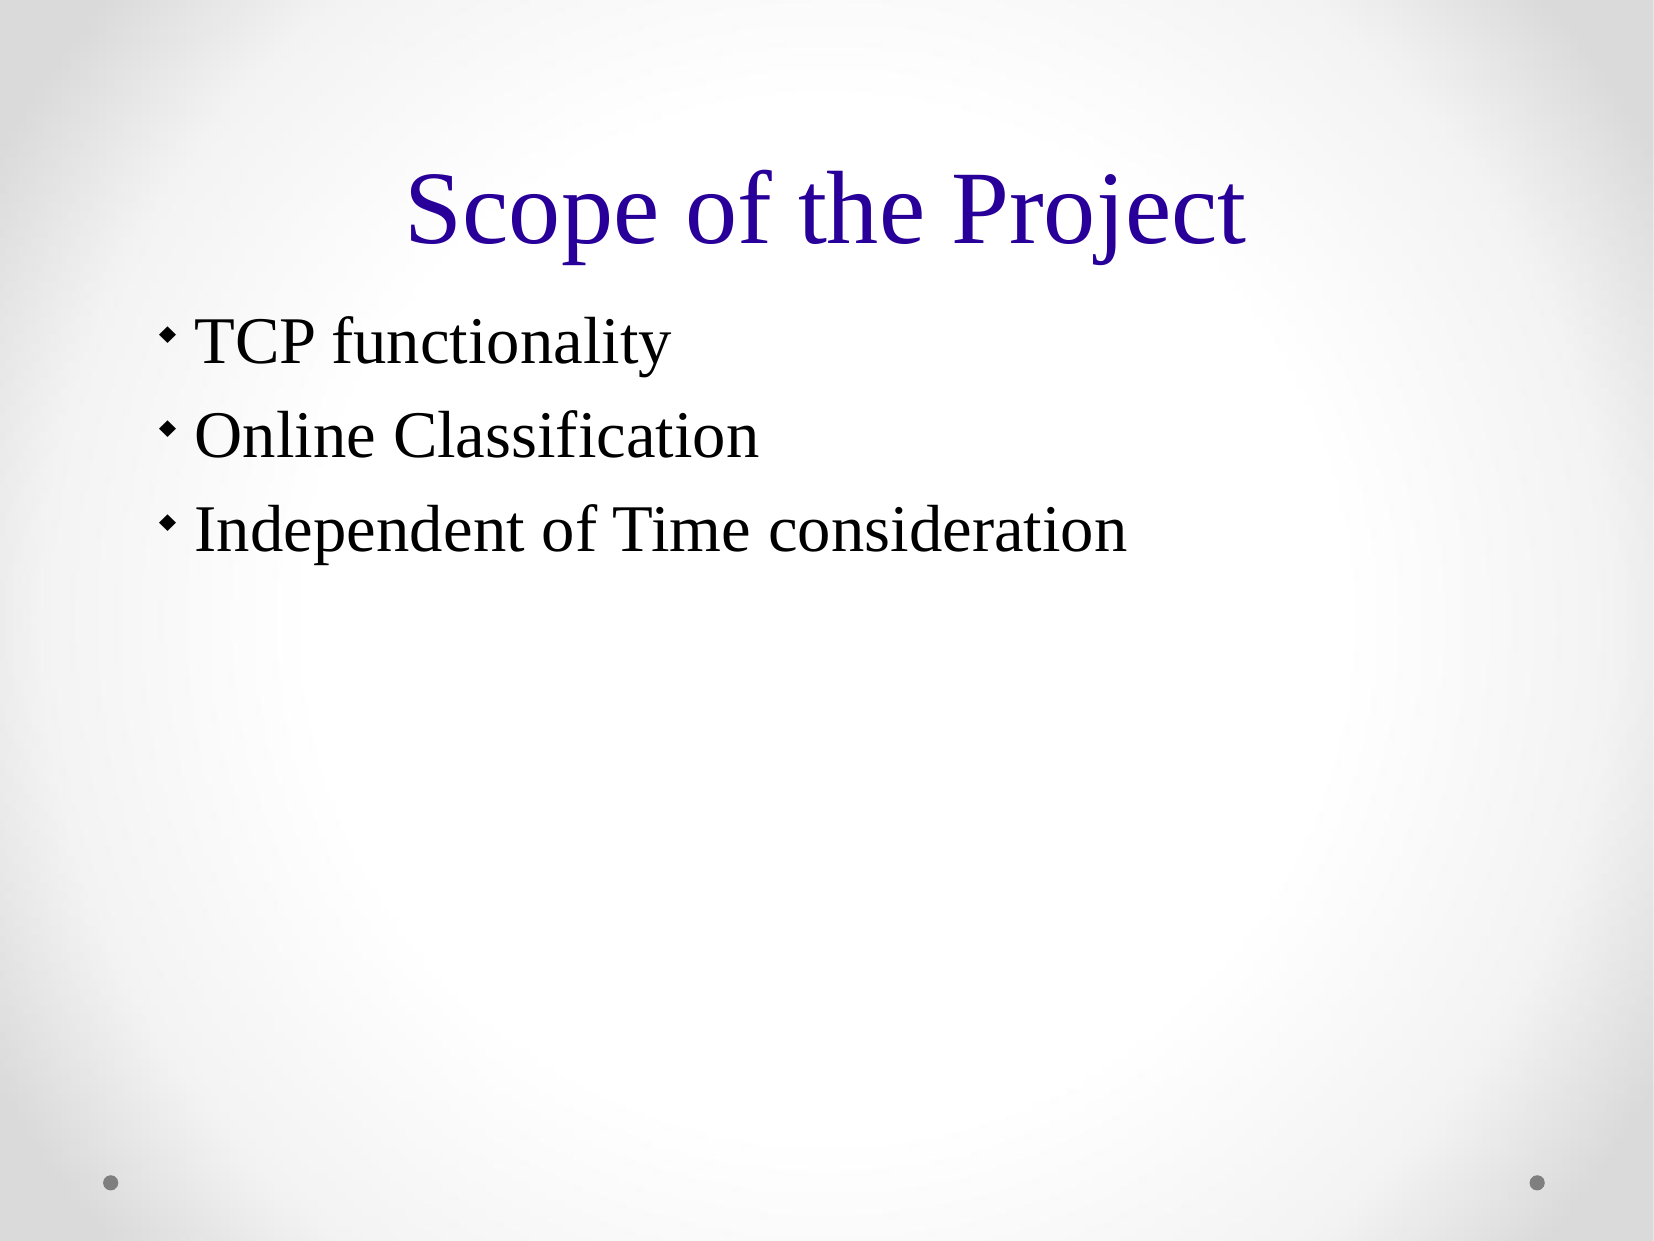

# Scope of the Project
TCP functionality
Online Classification
Independent of Time consideration